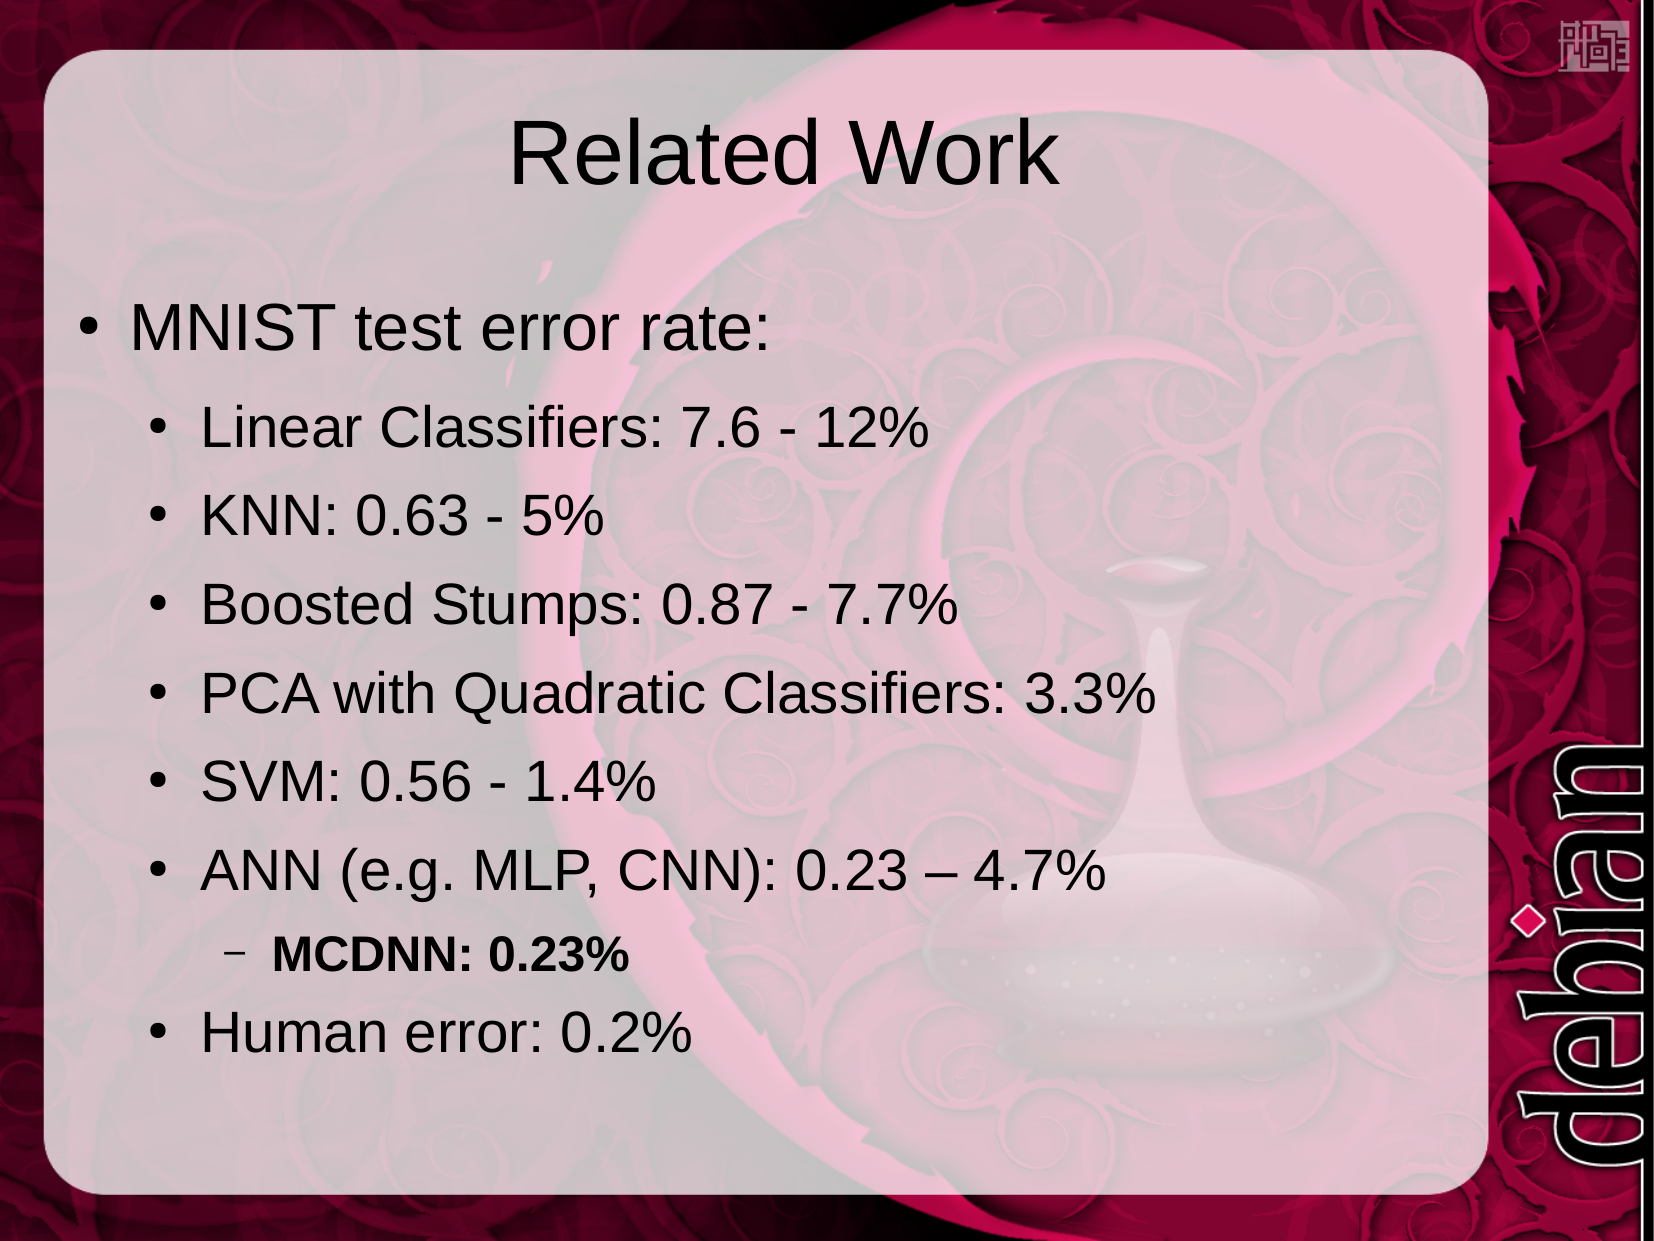

# Related Work
MNIST test error rate:
Linear Classifiers: 7.6 - 12%
KNN: 0.63 - 5%
Boosted Stumps: 0.87 - 7.7%
PCA with Quadratic Classifiers: 3.3%
SVM: 0.56 - 1.4%
ANN (e.g. MLP, CNN): 0.23 – 4.7%
MCDNN: 0.23%
Human error: 0.2%